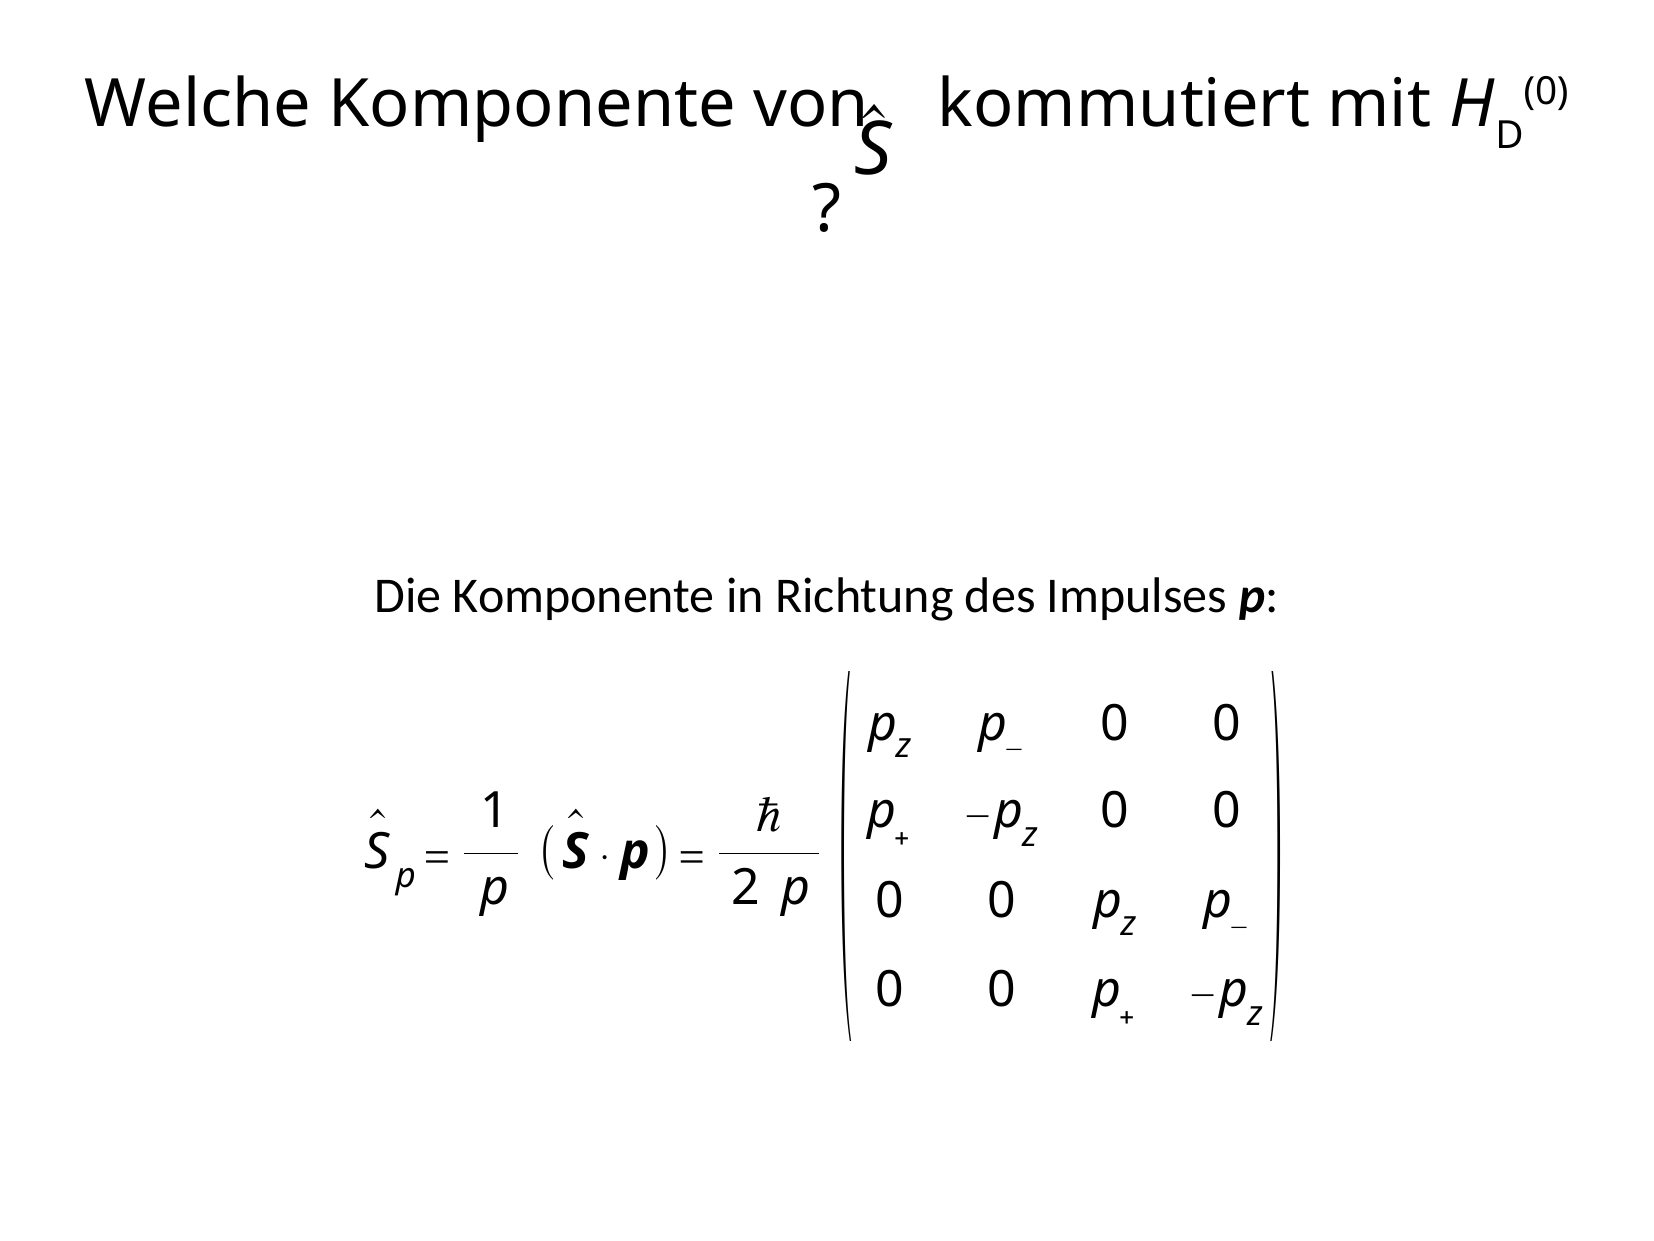

# Welche Komponente von kommutiert mit HD(0) ?
Die Komponente in Richtung des Impulses p: